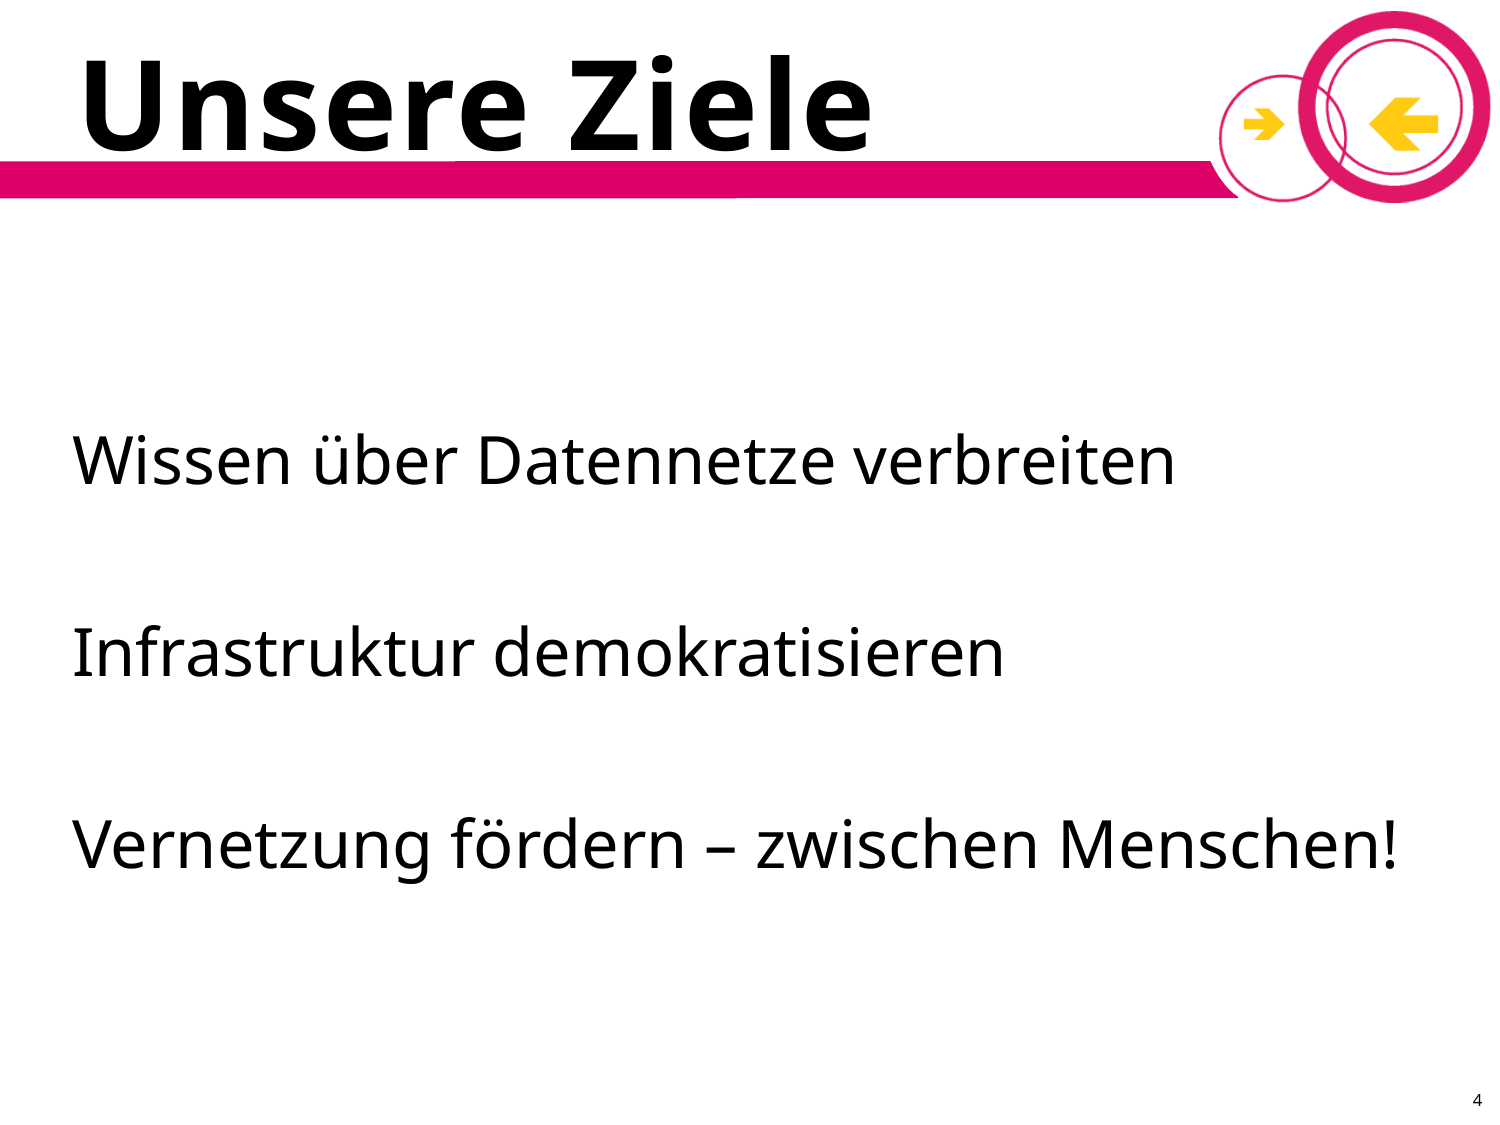

# Unsere Ziele
Wissen über Datennetze verbreiten
Infrastruktur demokratisieren
Vernetzung fördern – zwischen Menschen!